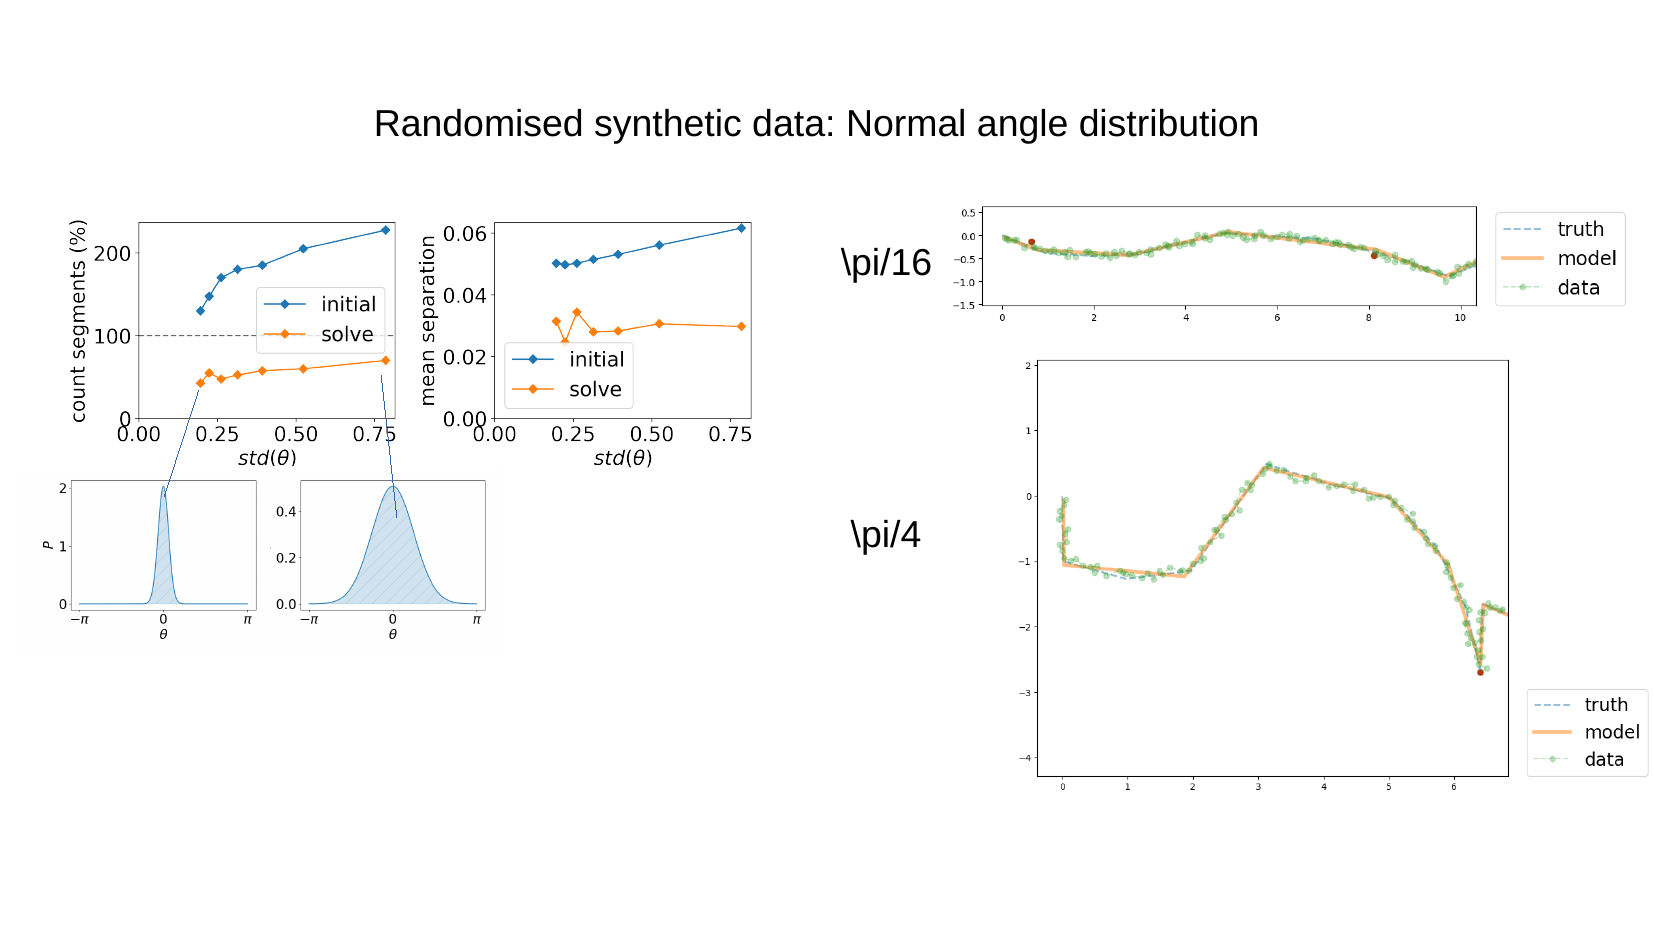

# Randomised synthetic data: Normal angle distribution
\pi/16
\pi/4